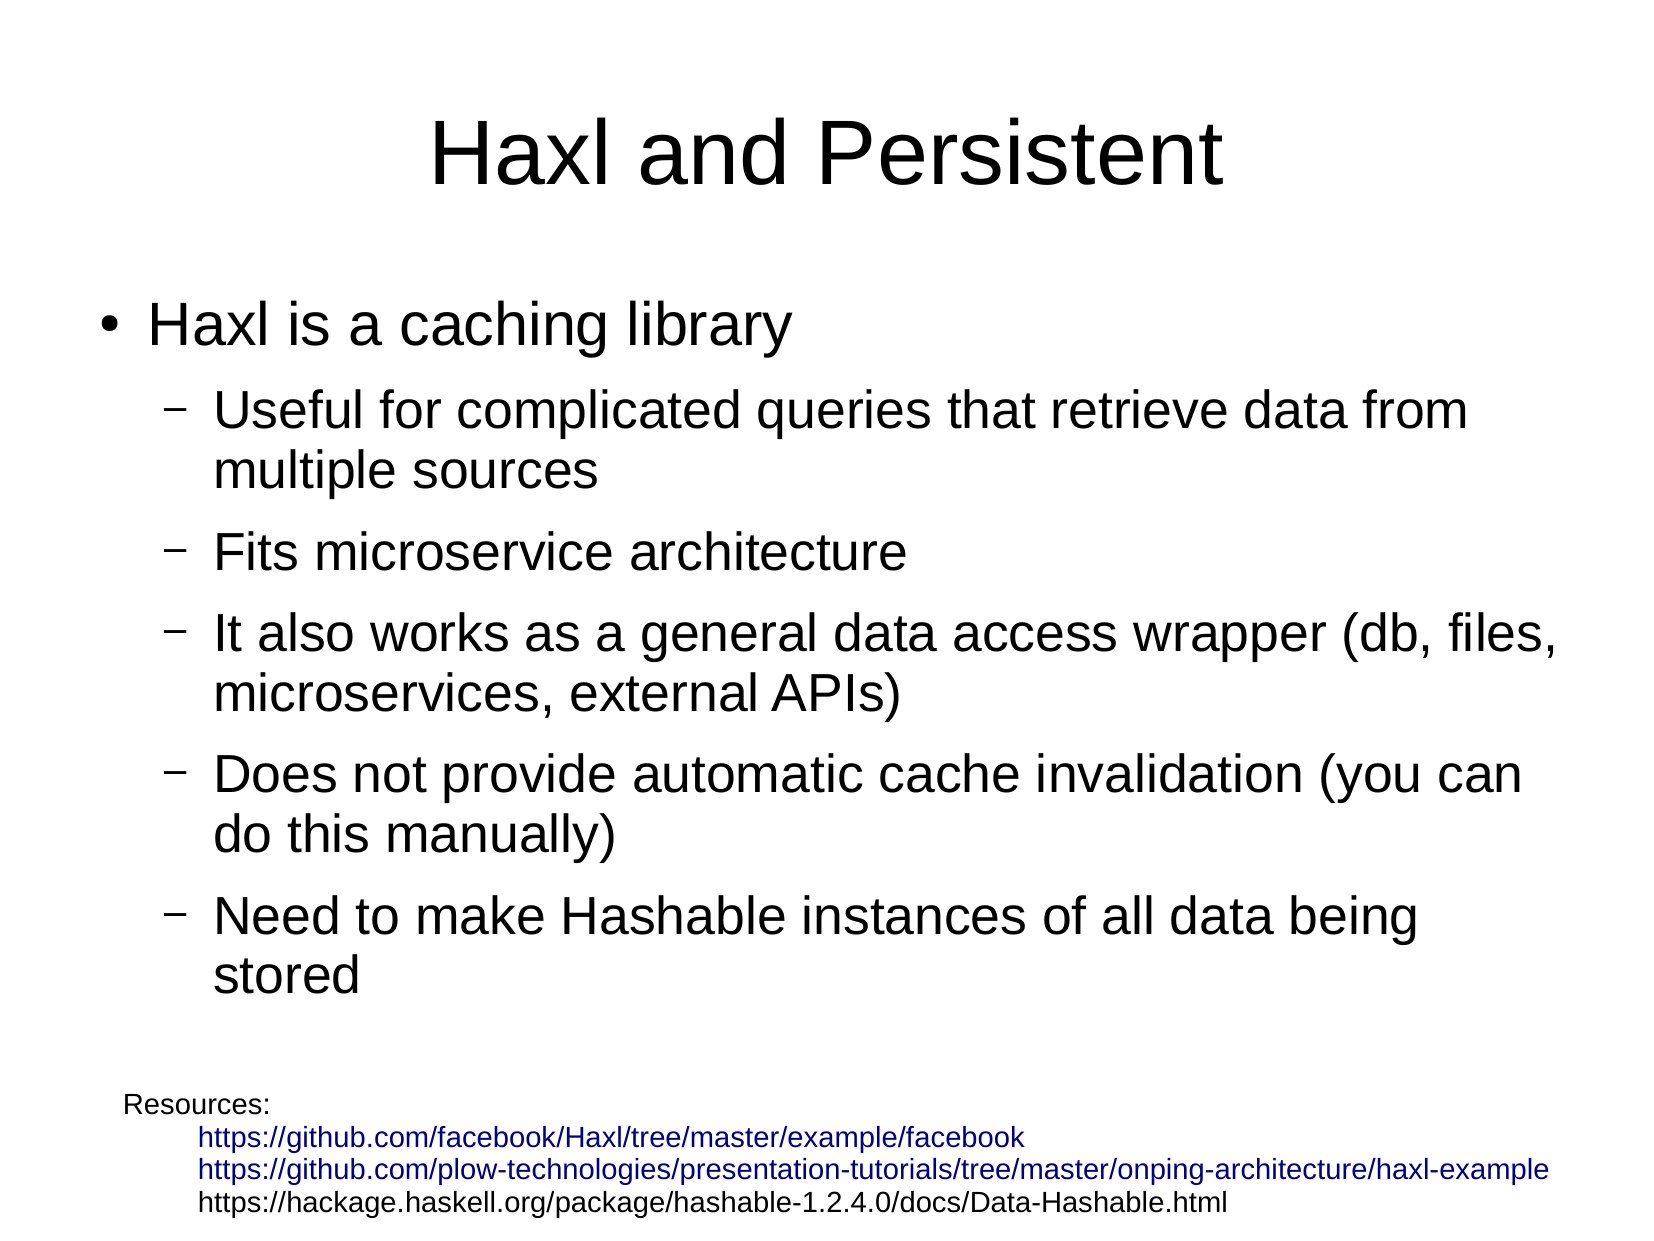

# Haxl and Persistent
Haxl is a caching library
Useful for complicated queries that retrieve data from multiple sources
Fits microservice architecture
It also works as a general data access wrapper (db, files, microservices, external APIs)
Does not provide automatic cache invalidation (you can do this manually)
Need to make Hashable instances of all data being stored
Resources:
	https://github.com/facebook/Haxl/tree/master/example/facebook
	https://github.com/plow-technologies/presentation-tutorials/tree/master/onping-architecture/haxl-example
	https://hackage.haskell.org/package/hashable-1.2.4.0/docs/Data-Hashable.html